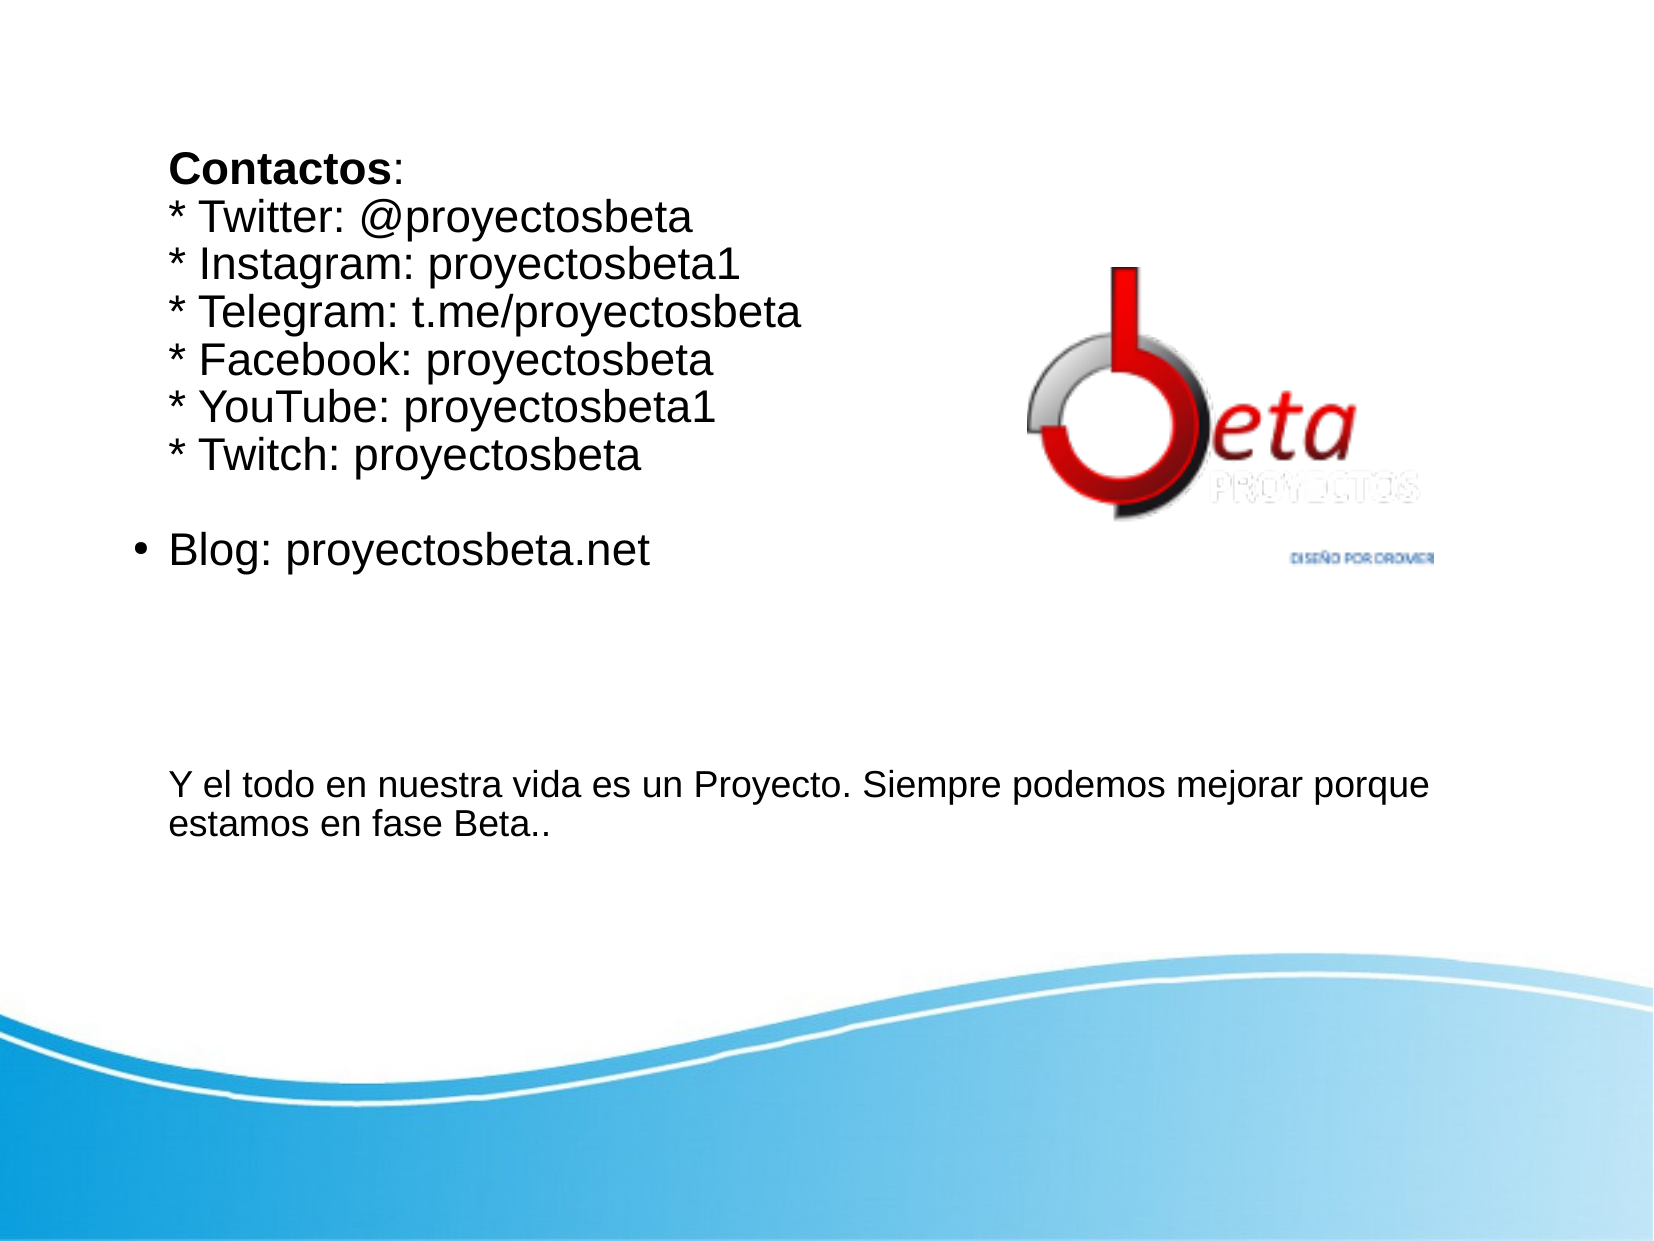

Contactos:
* Twitter: @proyectosbeta
* Instagram: proyectosbeta1
* Telegram: t.me/proyectosbeta
* Facebook: proyectosbeta
* YouTube: proyectosbeta1
* Twitch: proyectosbeta
Blog: proyectosbeta.net
Y el todo en nuestra vida es un Proyecto. Siempre podemos mejorar porque estamos en fase Beta..
#